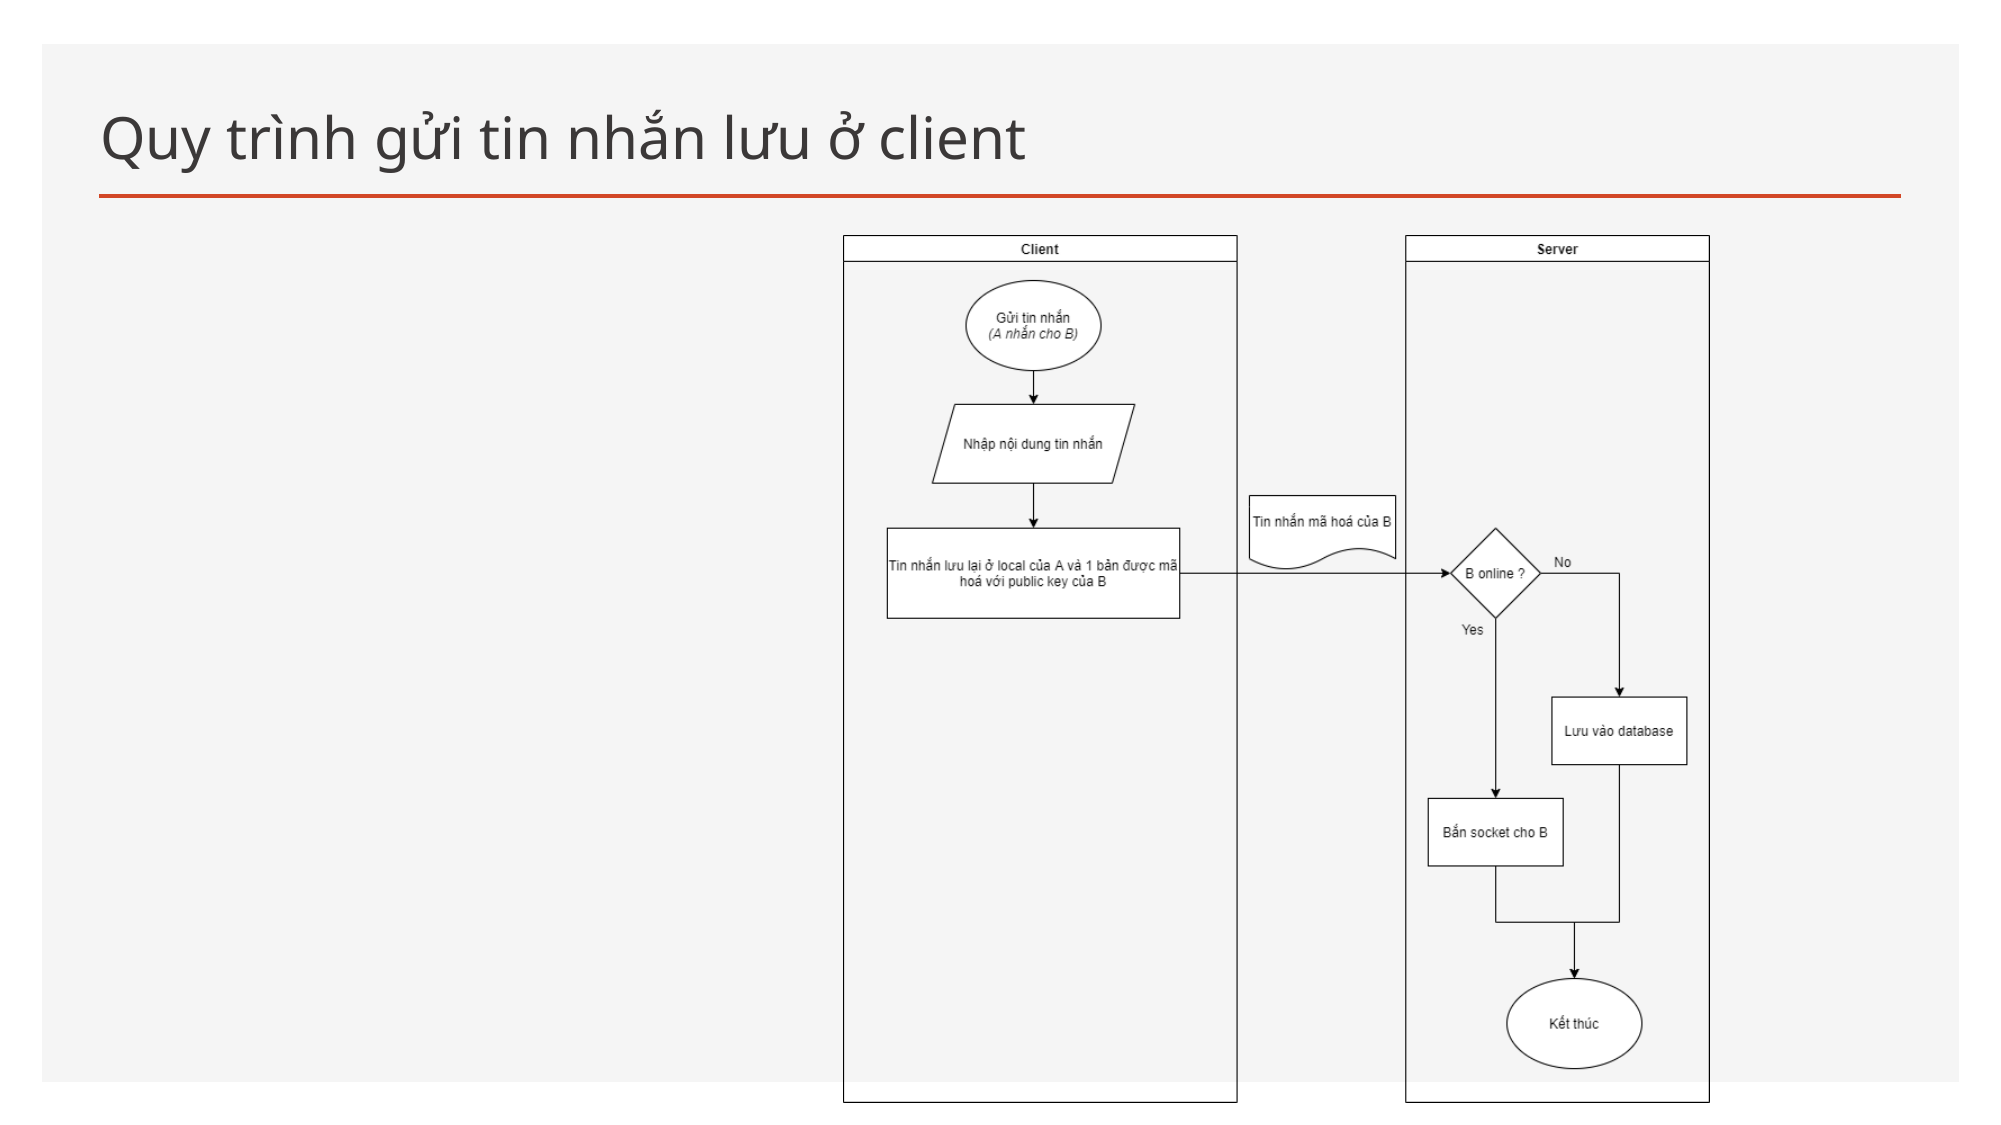

# Quy trình gửi tin nhắn lưu ở client